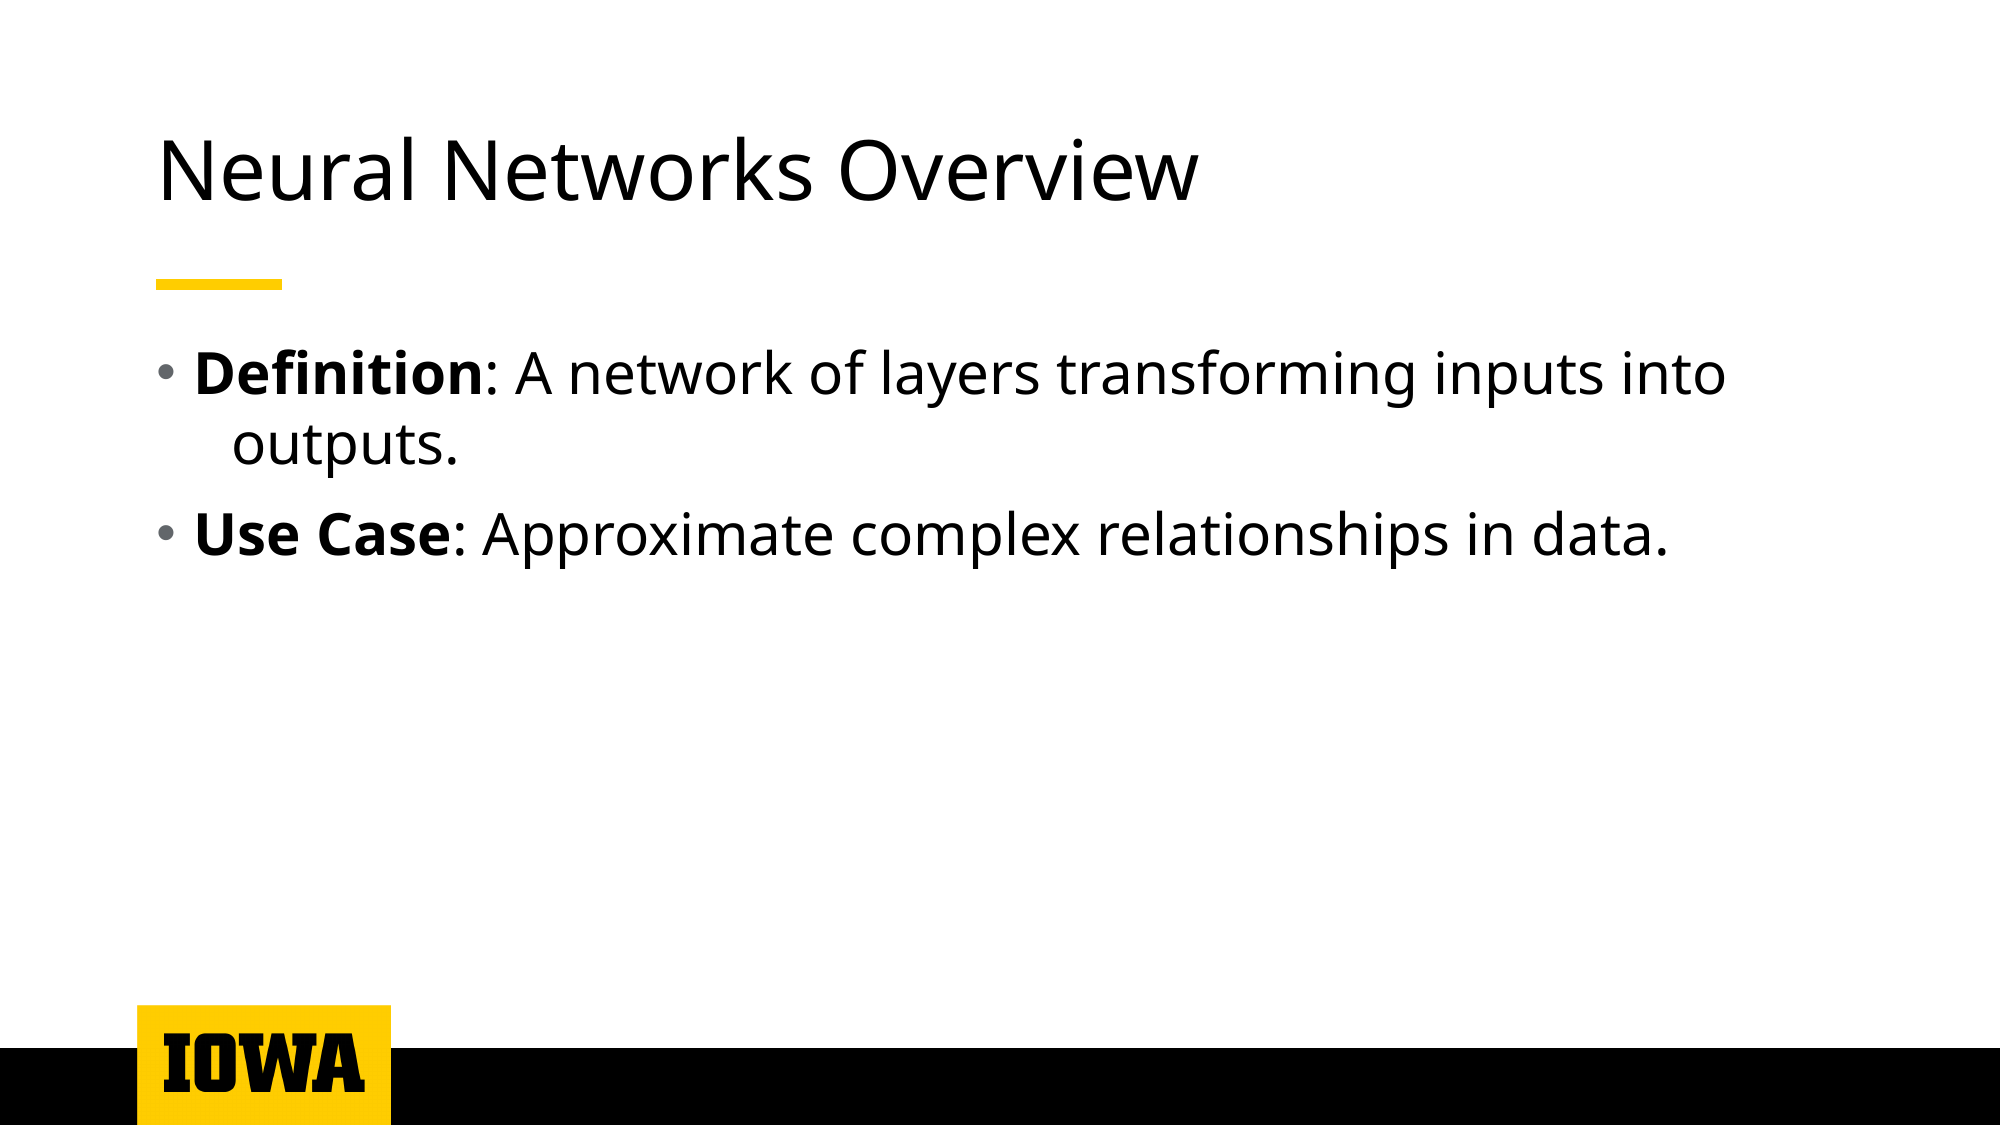

# Neural Networks Overview
Definition: A network of layers transforming inputs into outputs.
Use Case: Approximate complex relationships in data.